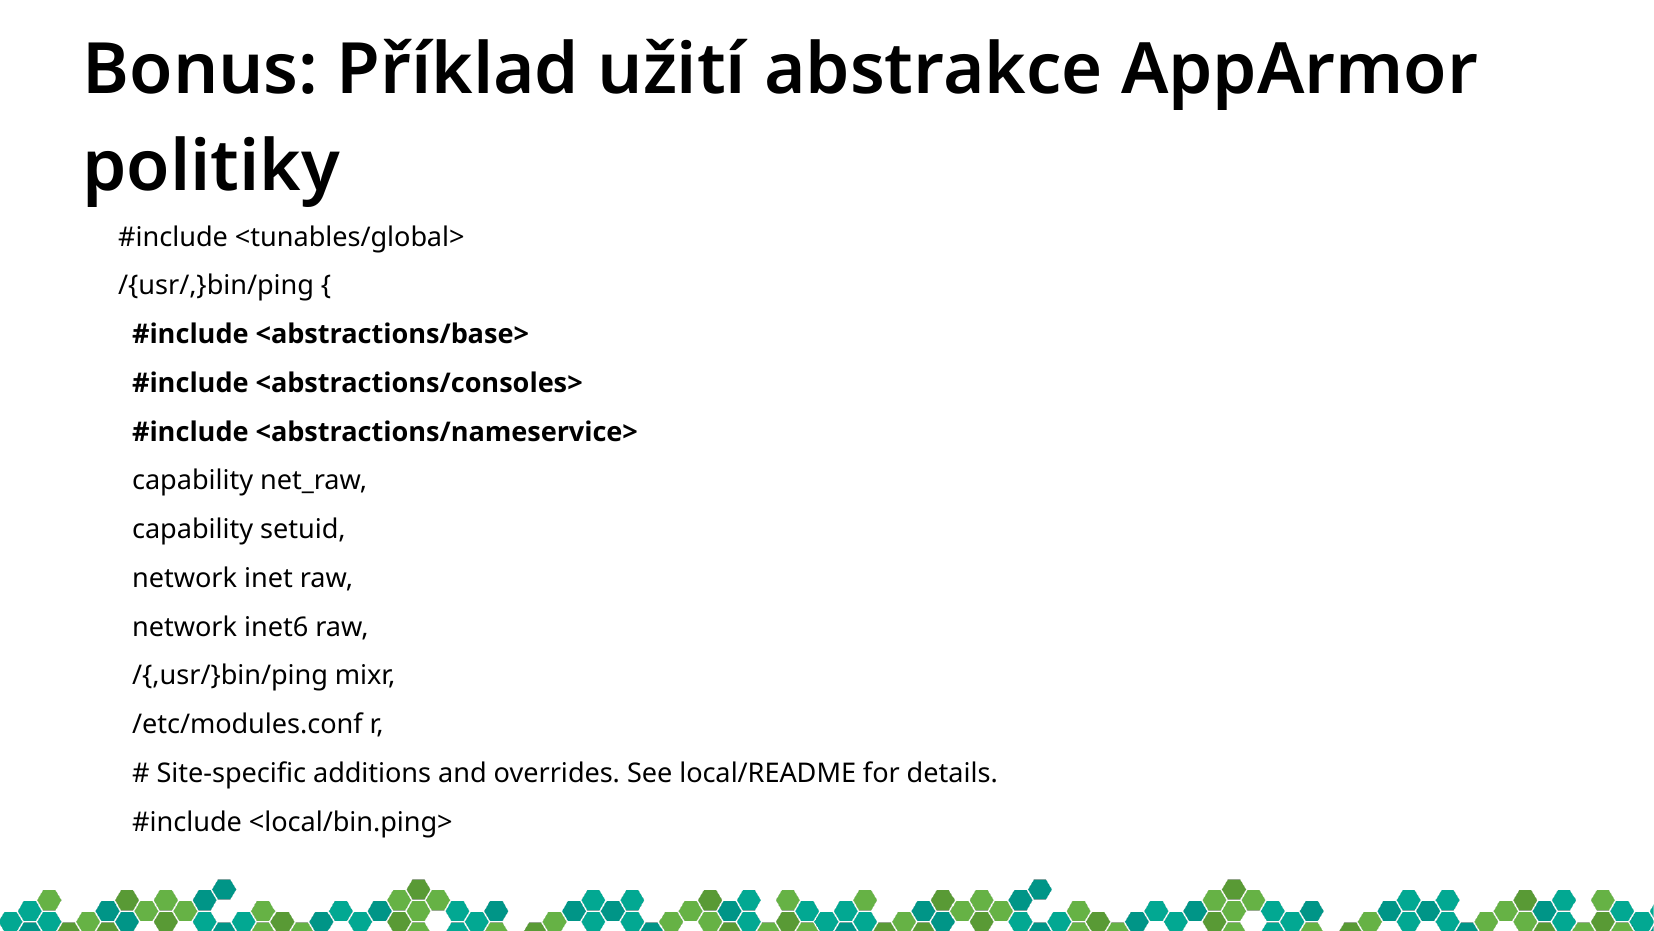

# Bonus: Příklad užití abstrakce AppArmor politiky
#include <tunables/global>
/{usr/,}bin/ping {
 #include <abstractions/base>
 #include <abstractions/consoles>
 #include <abstractions/nameservice>
 capability net_raw,
 capability setuid,
 network inet raw,
 network inet6 raw,
 /{,usr/}bin/ping mixr,
 /etc/modules.conf r,
 # Site-specific additions and overrides. See local/README for details.
 #include <local/bin.ping>